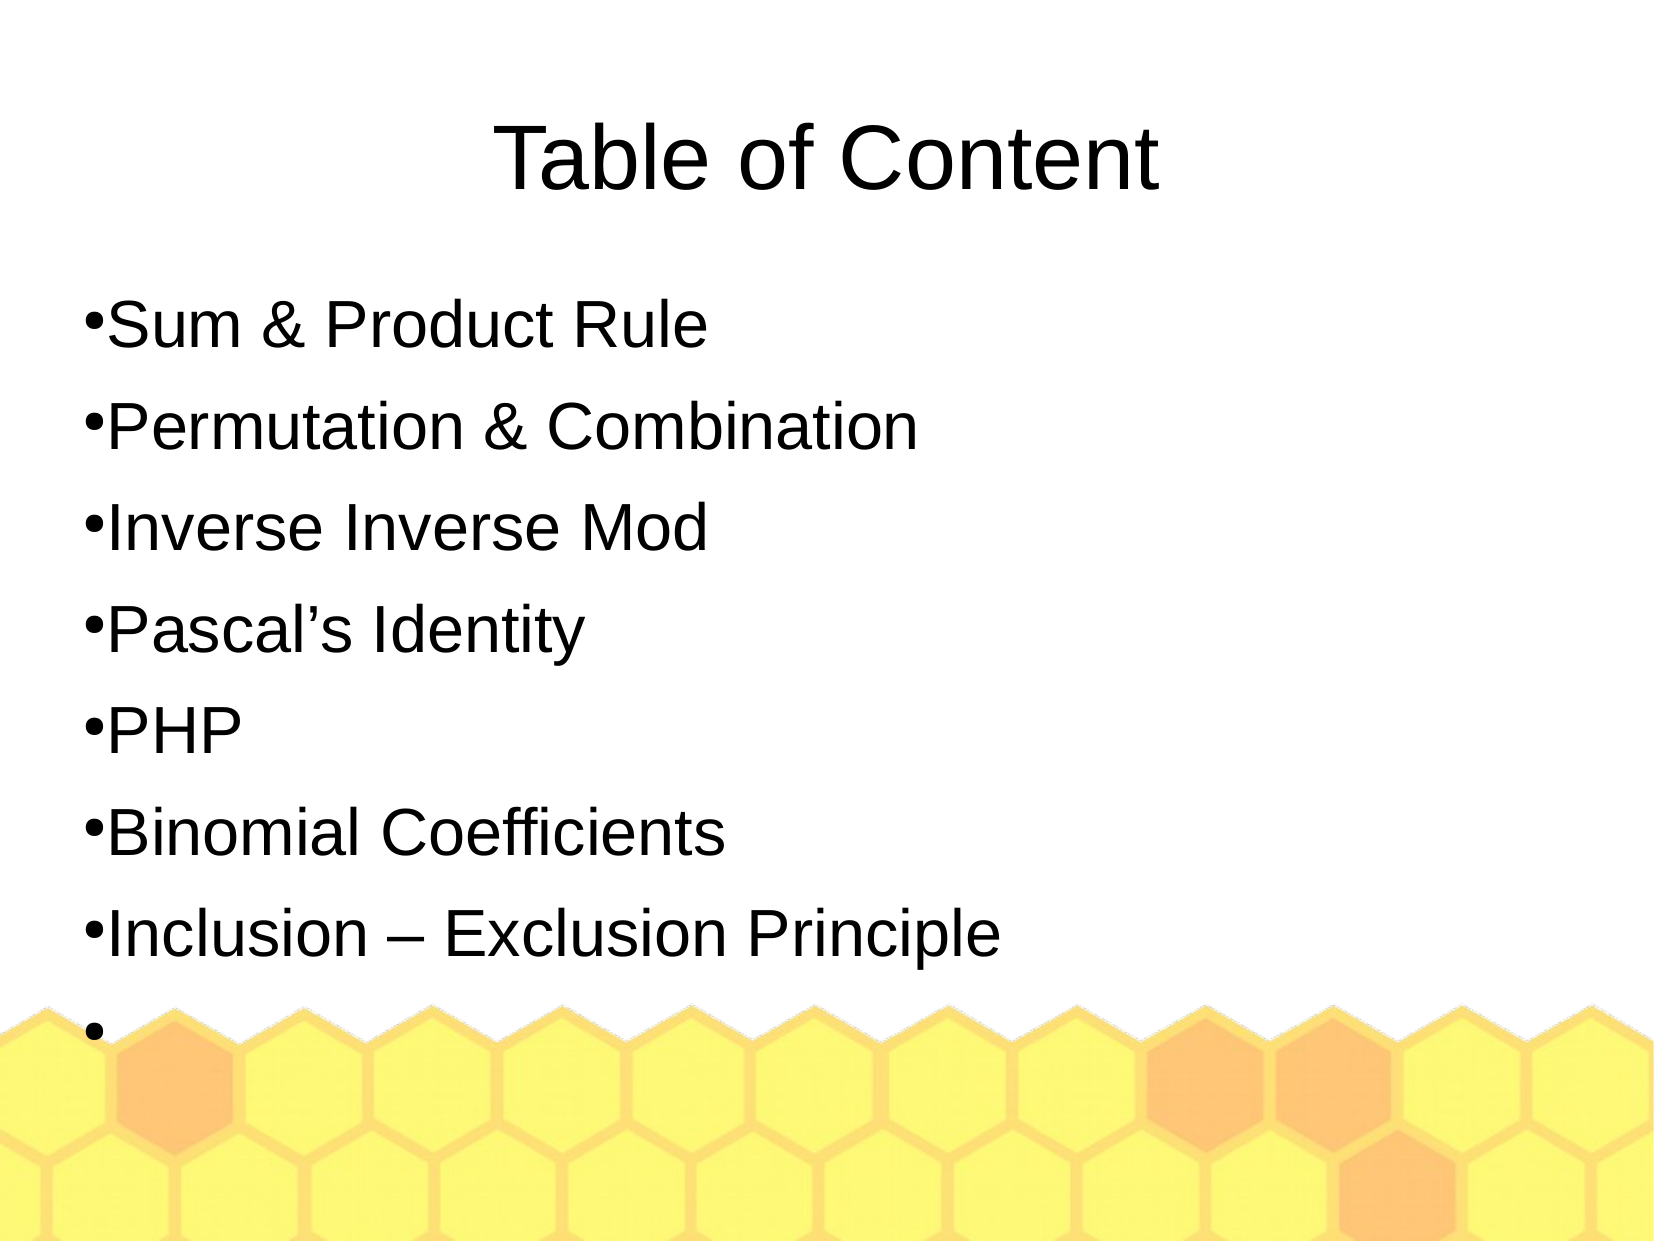

# Table of Content
Sum & Product Rule
Permutation & Combination
Inverse Inverse Mod
Pascal’s Identity
PHP
Binomial Coefficients
Inclusion – Exclusion Principle